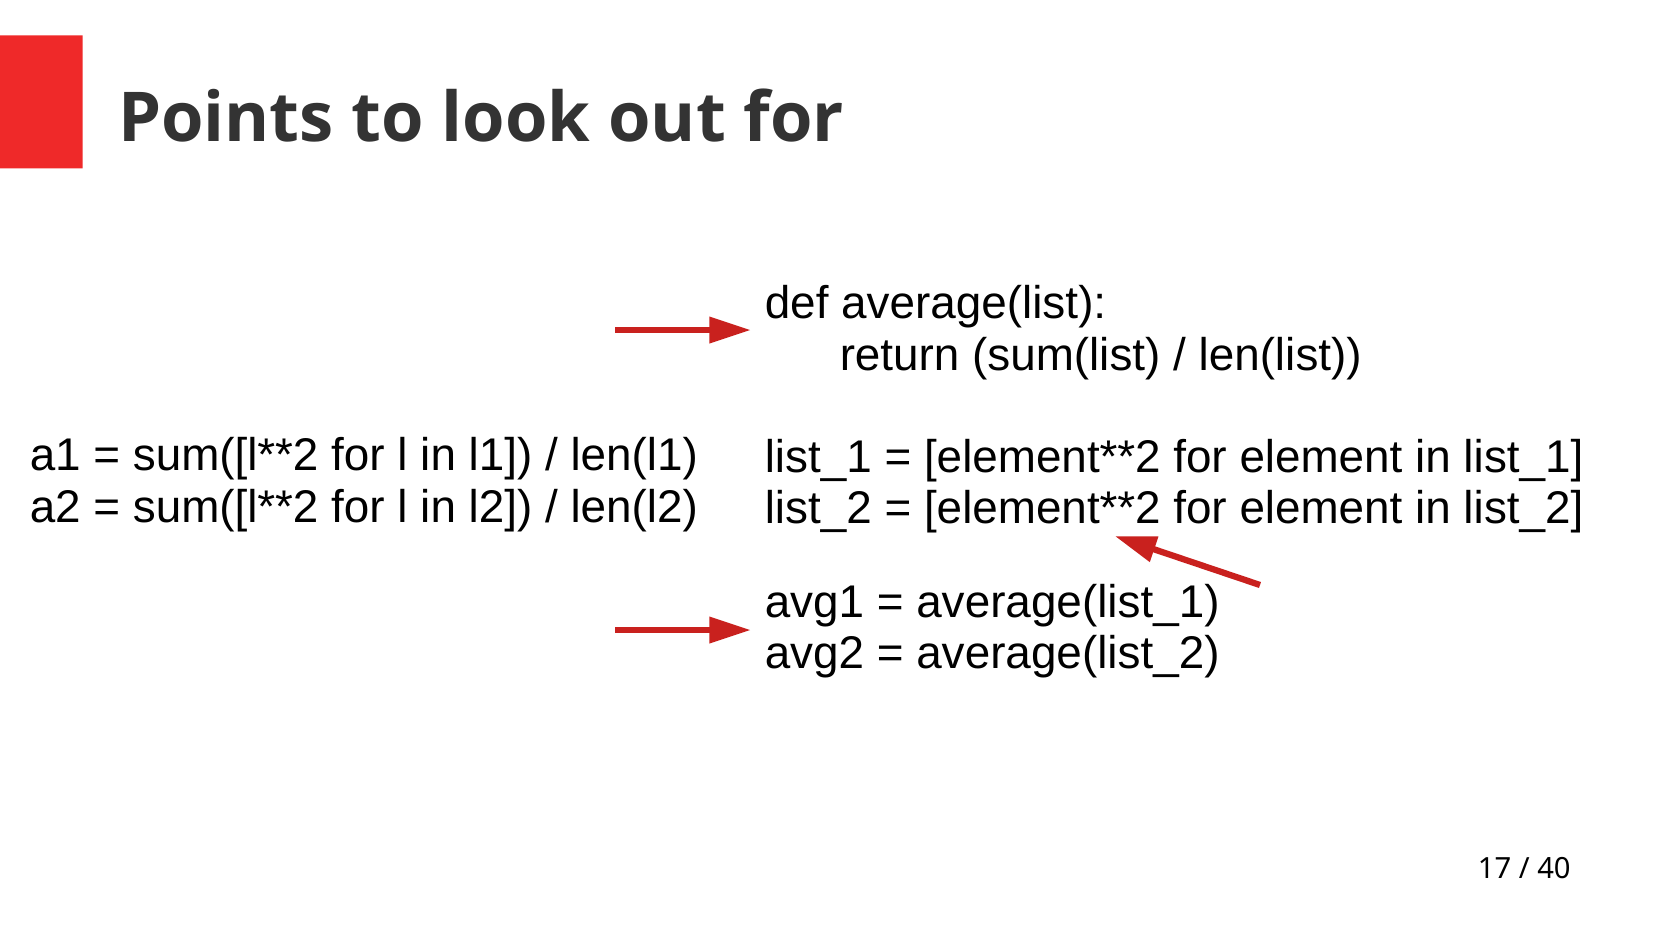

# Points to look out for
def average(list):
	return (sum(list) / len(list))
list_1 = [element**2 for element in list_1]
list_2 = [element**2 for element in list_2]
avg1 = average(list_1)
avg2 = average(list_2)
a1 = sum([l**2 for l in l1]) / len(l1)
a2 = sum([l**2 for l in l2]) / len(l2)
17